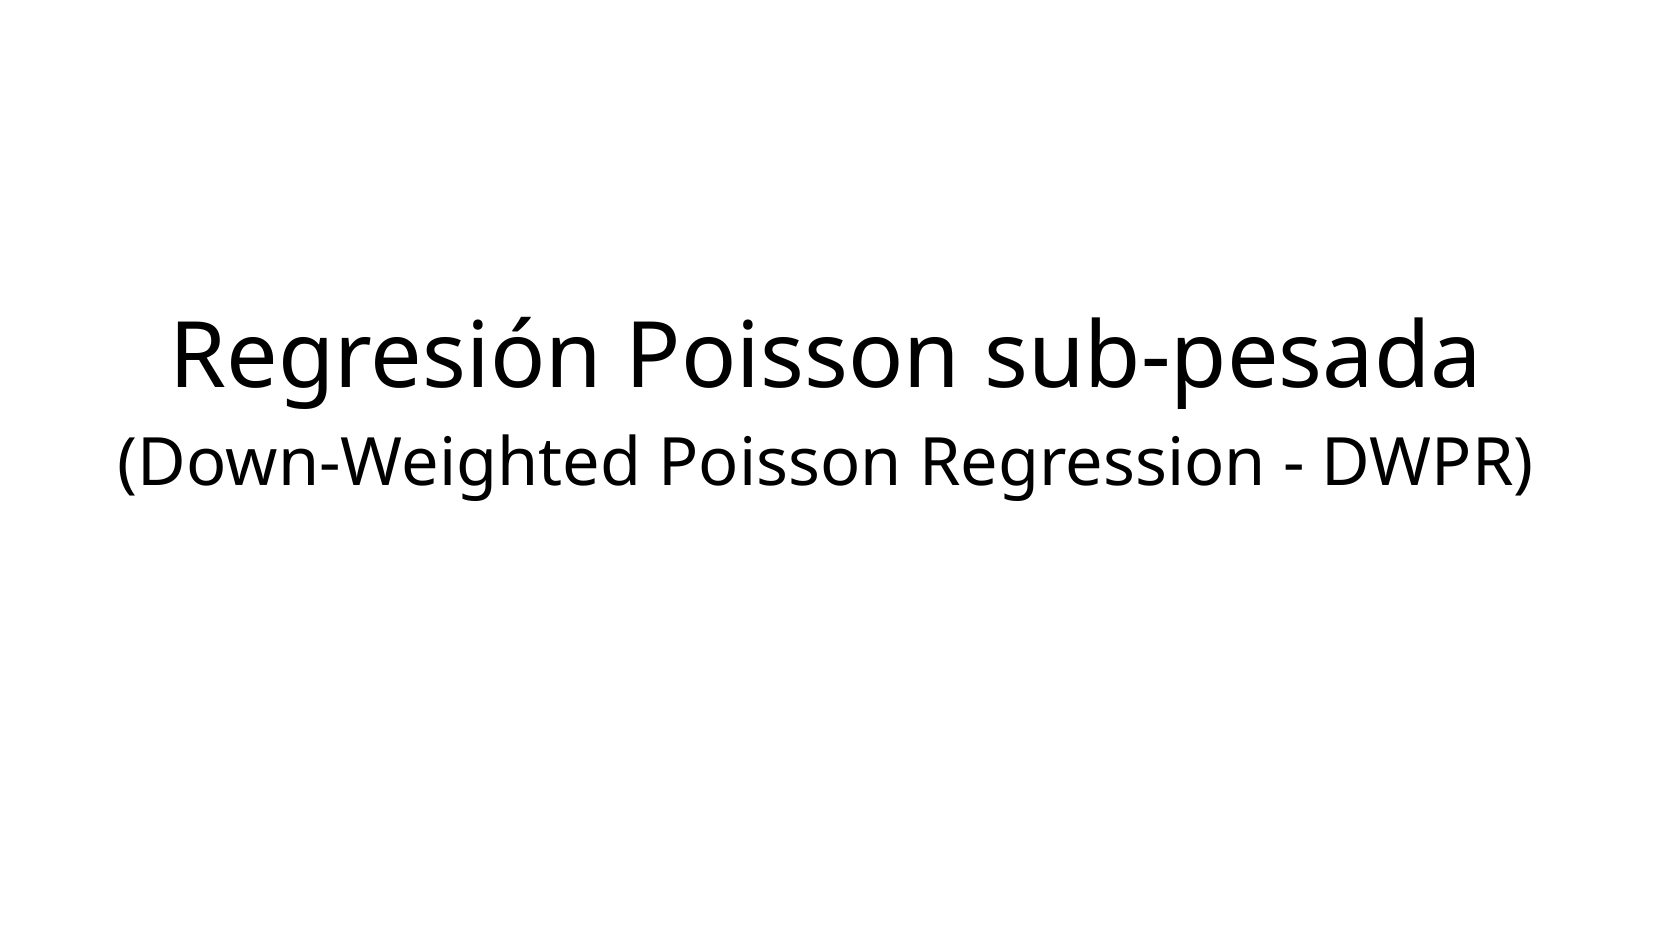

# Regresión Poisson sub-pesada
(Down-Weighted Poisson Regression - DWPR)